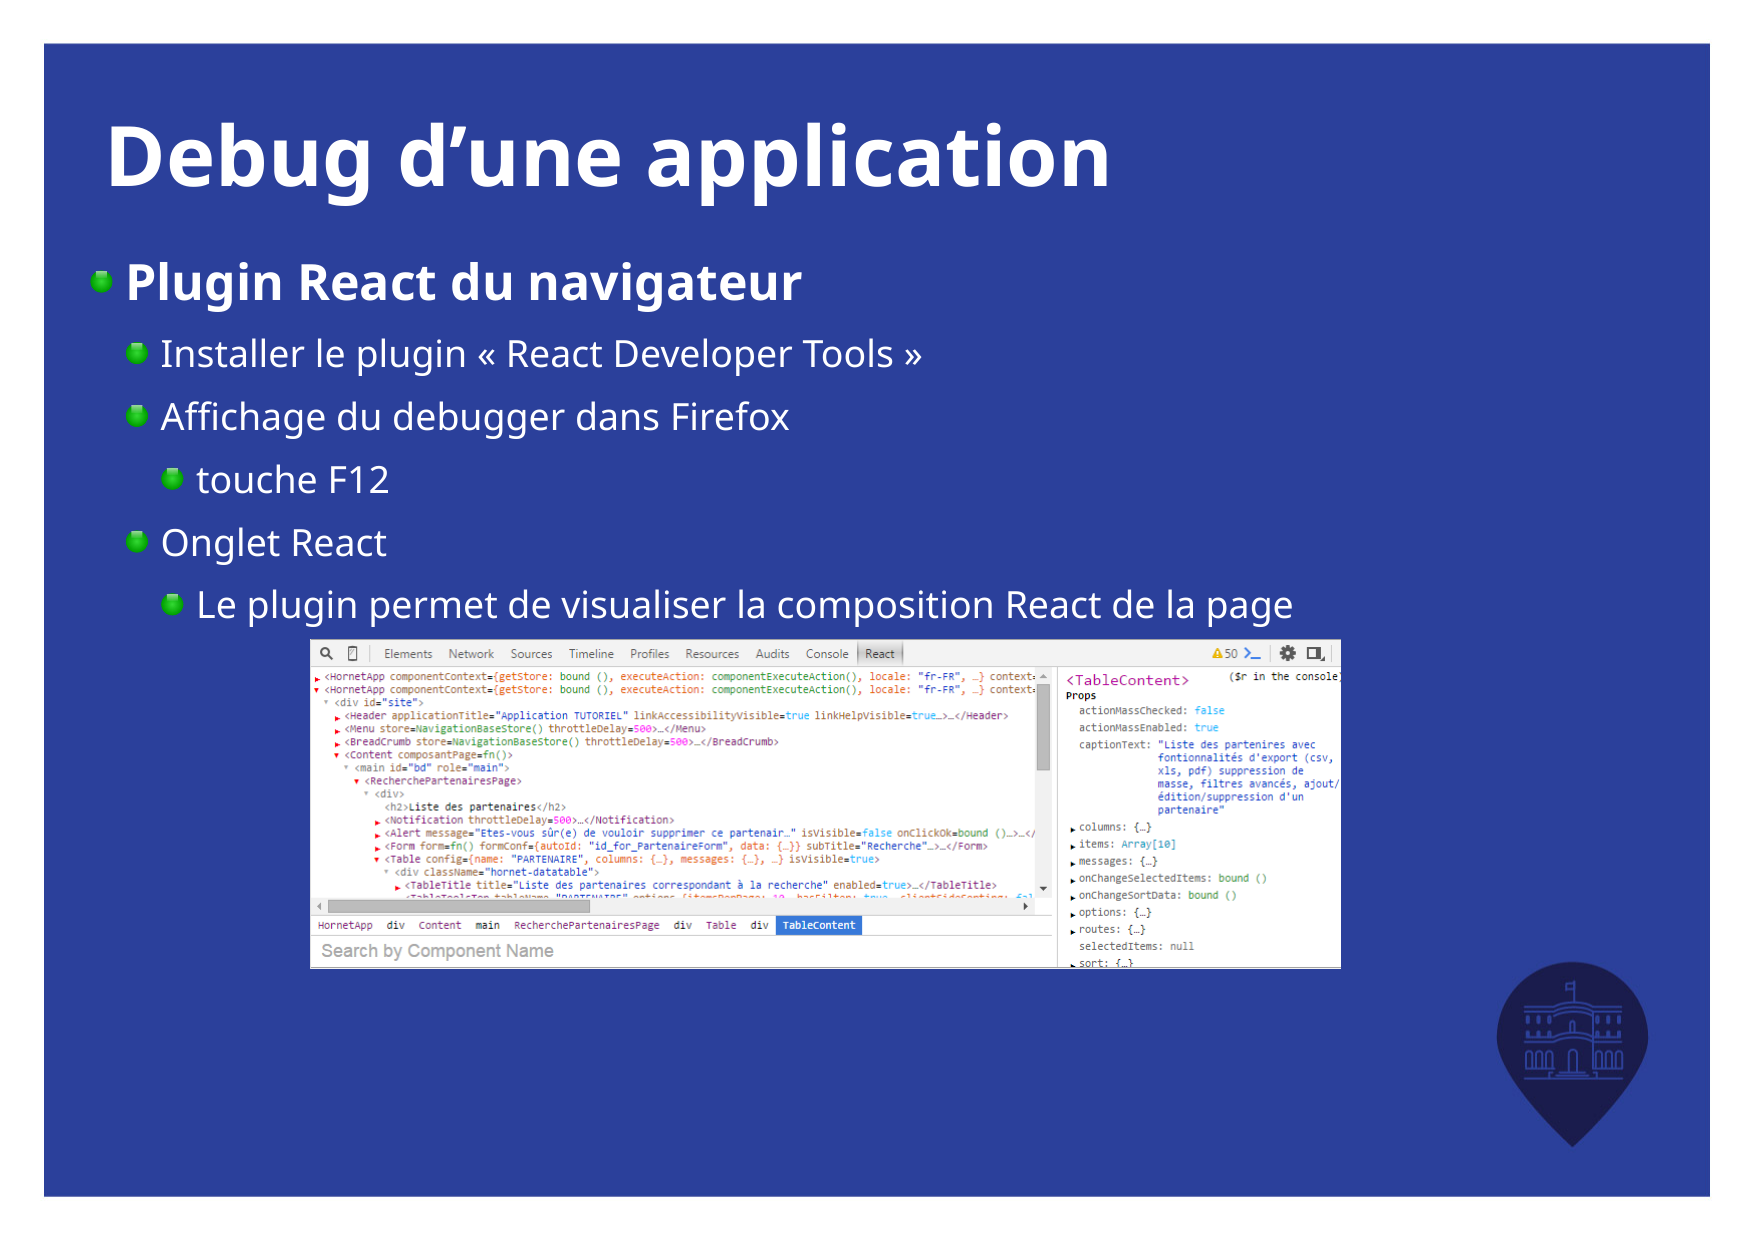

# Debug d’une application
Plugin React du navigateur
Installer le plugin « React Developer Tools »
Affichage du debugger dans Firefox
touche F12
Onglet React
Le plugin permet de visualiser la composition React de la page